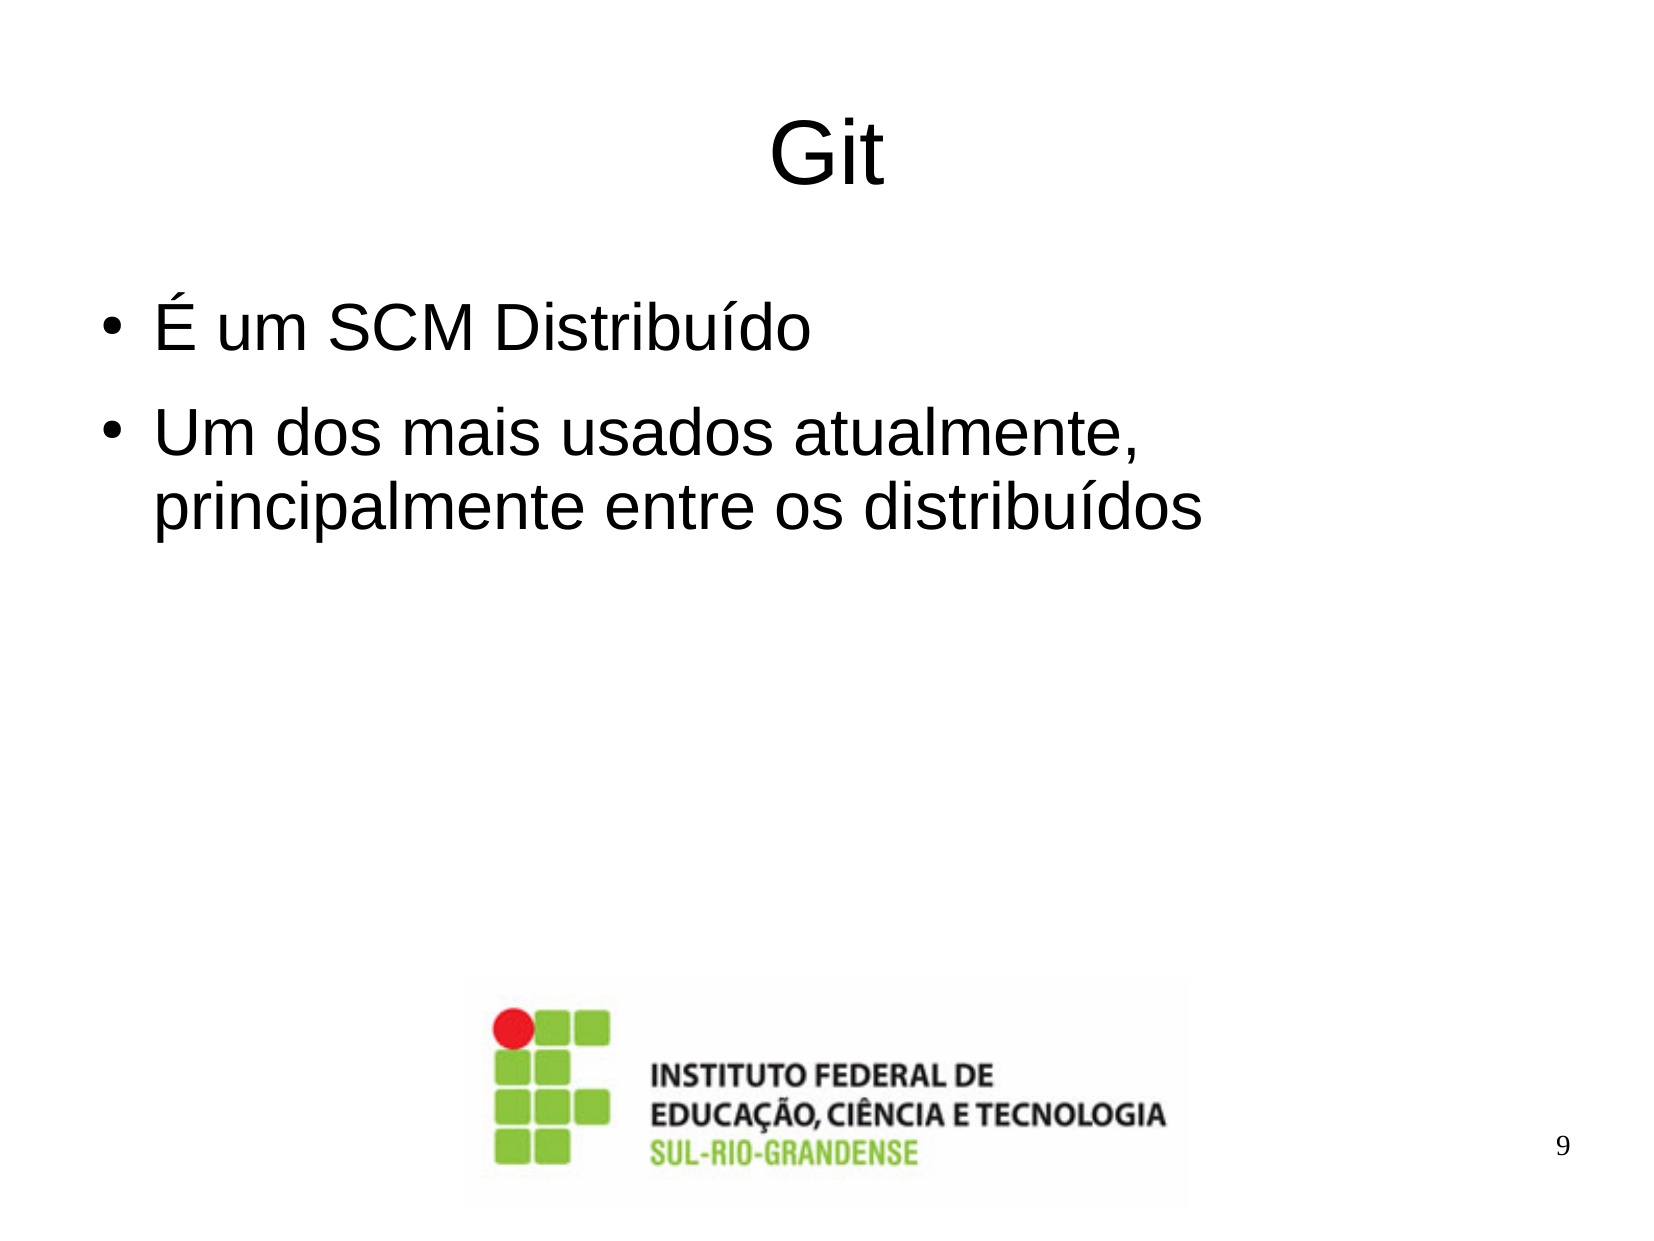

# Git
É um SCM Distribuído
Um dos mais usados atualmente, principalmente entre os distribuídos
9